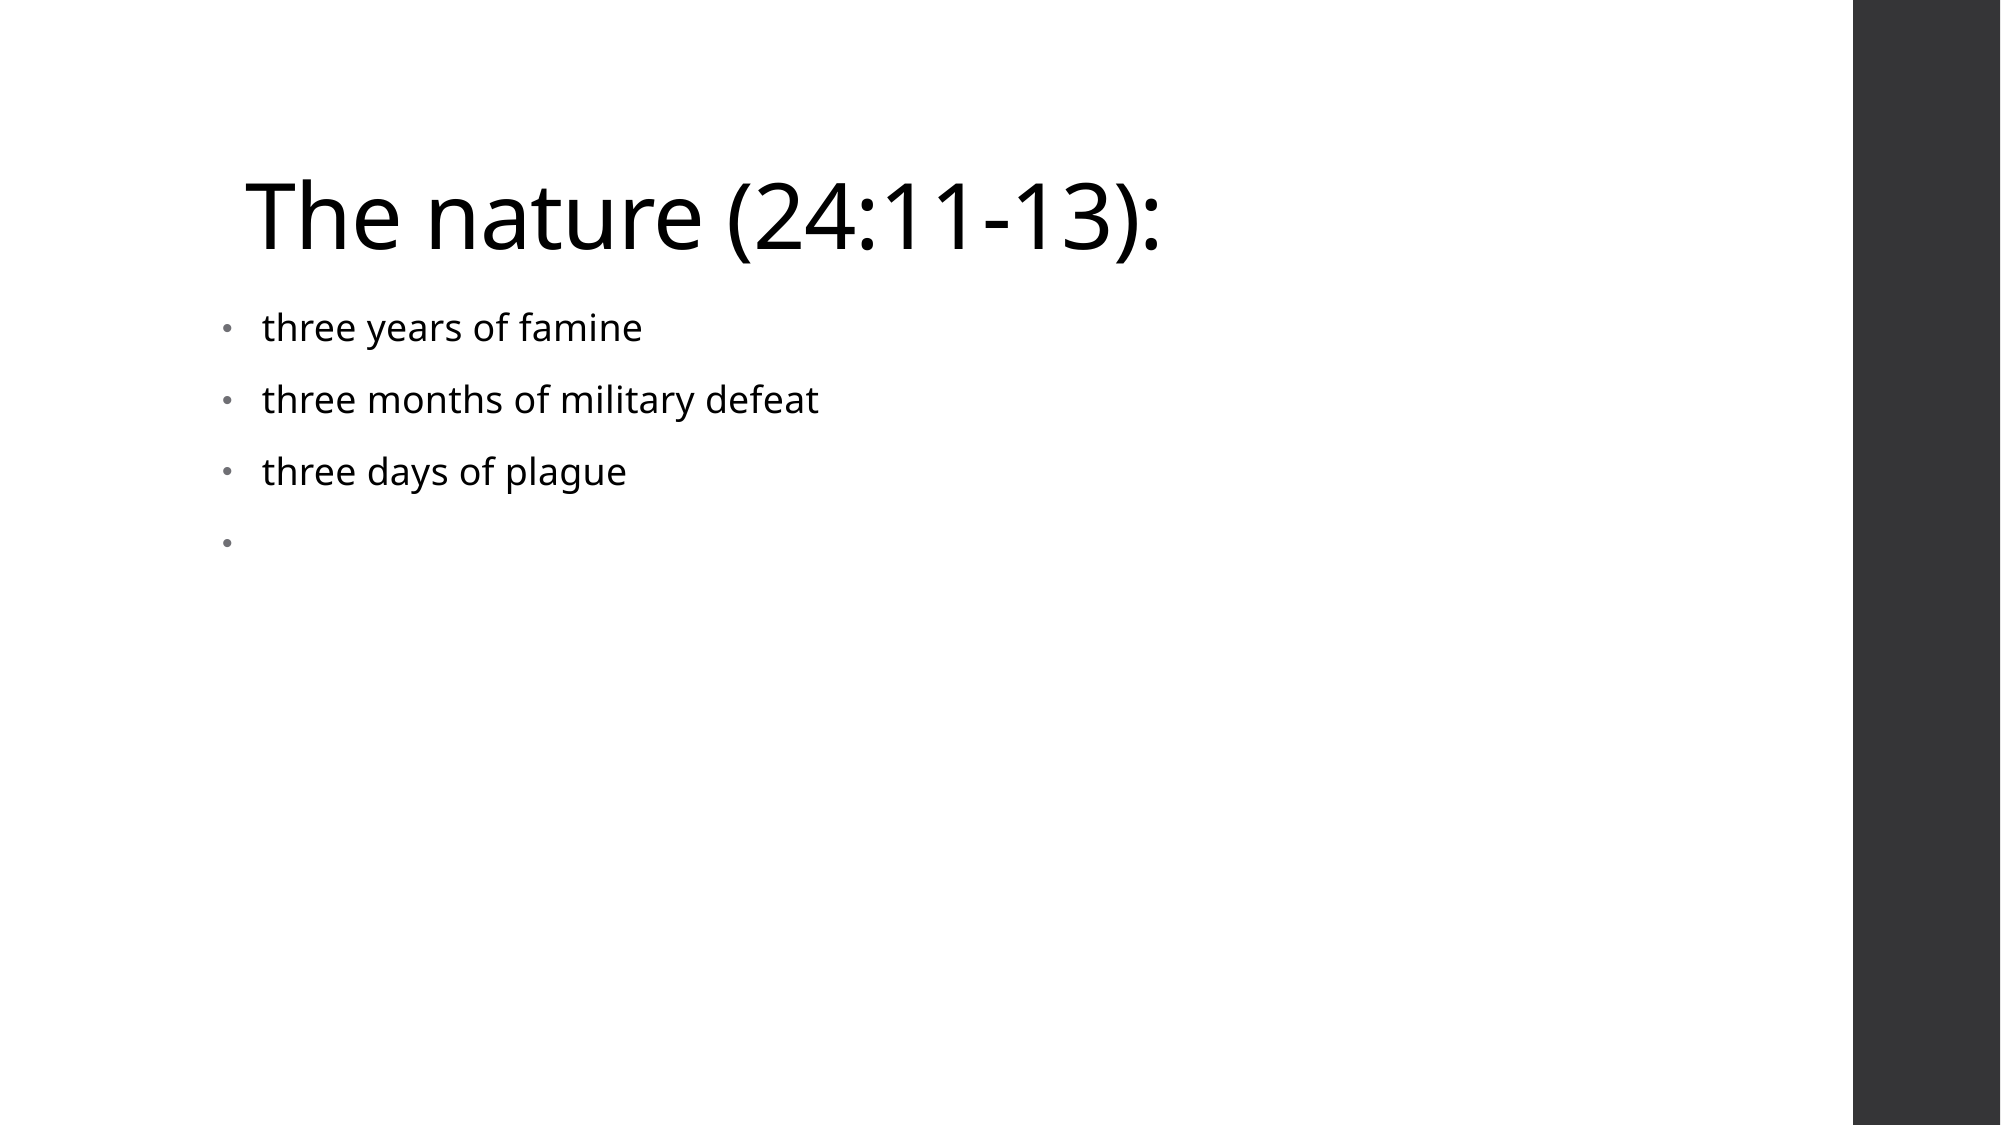

# The nature (24:11-13):
 three years of famine
 three months of military defeat
 three days of plague